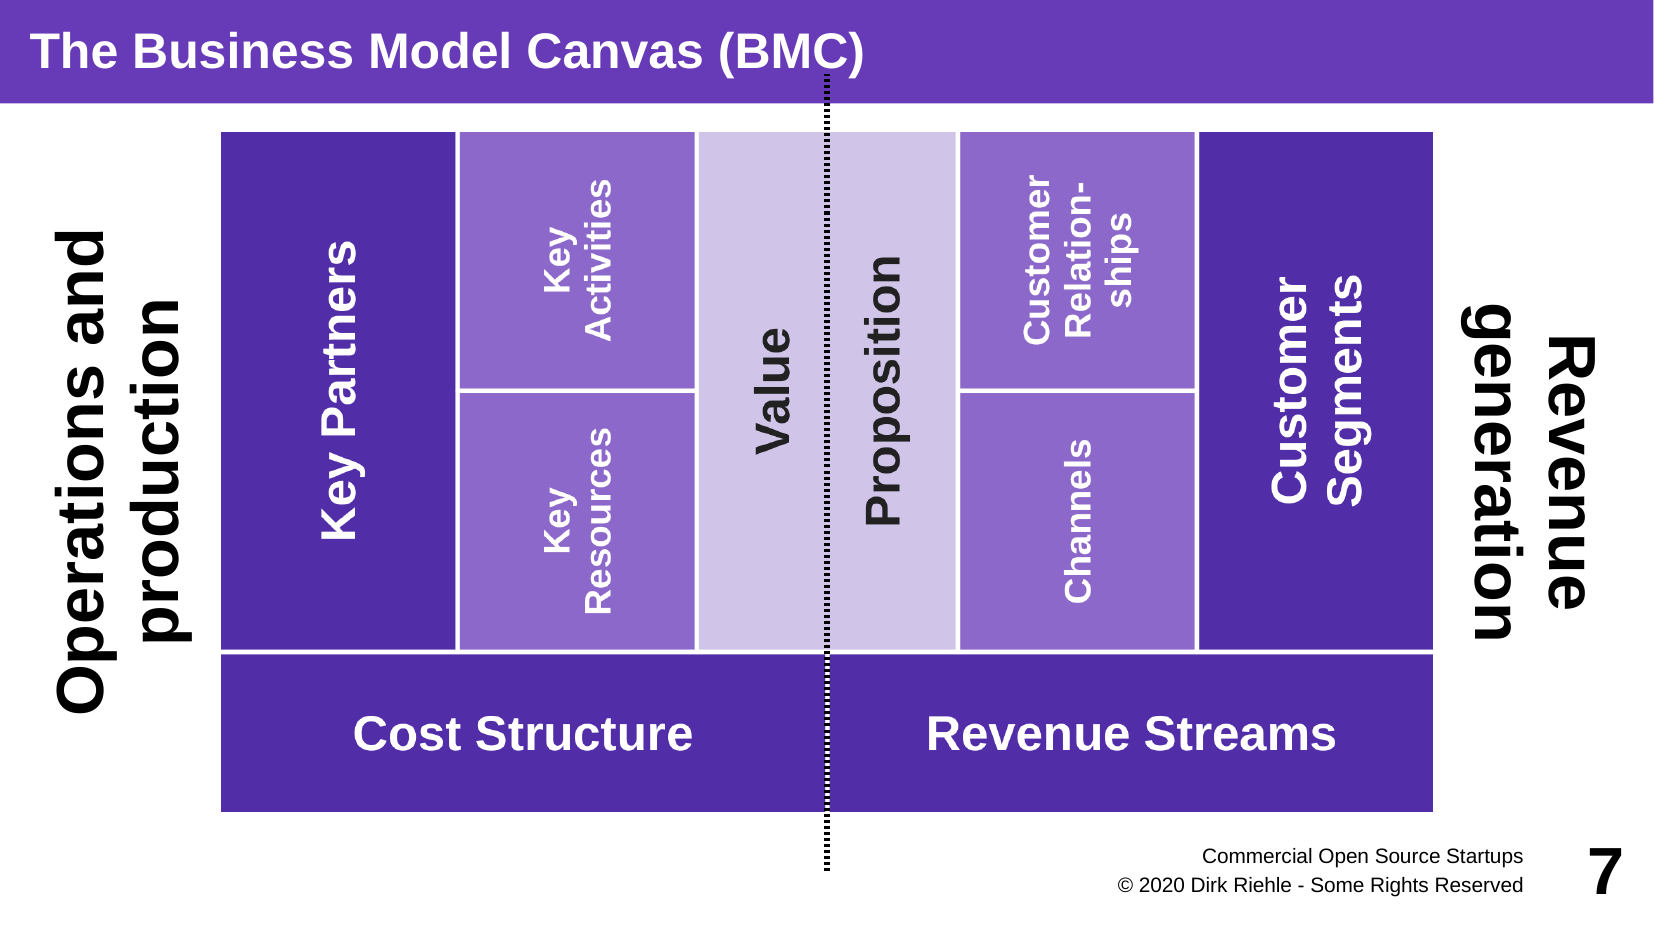

# The Business Model Canvas (BMC)
Operations and
production
Revenue
generation
Commercial Open Source Startups
7
© 2020 Dirk Riehle - Some Rights Reserved